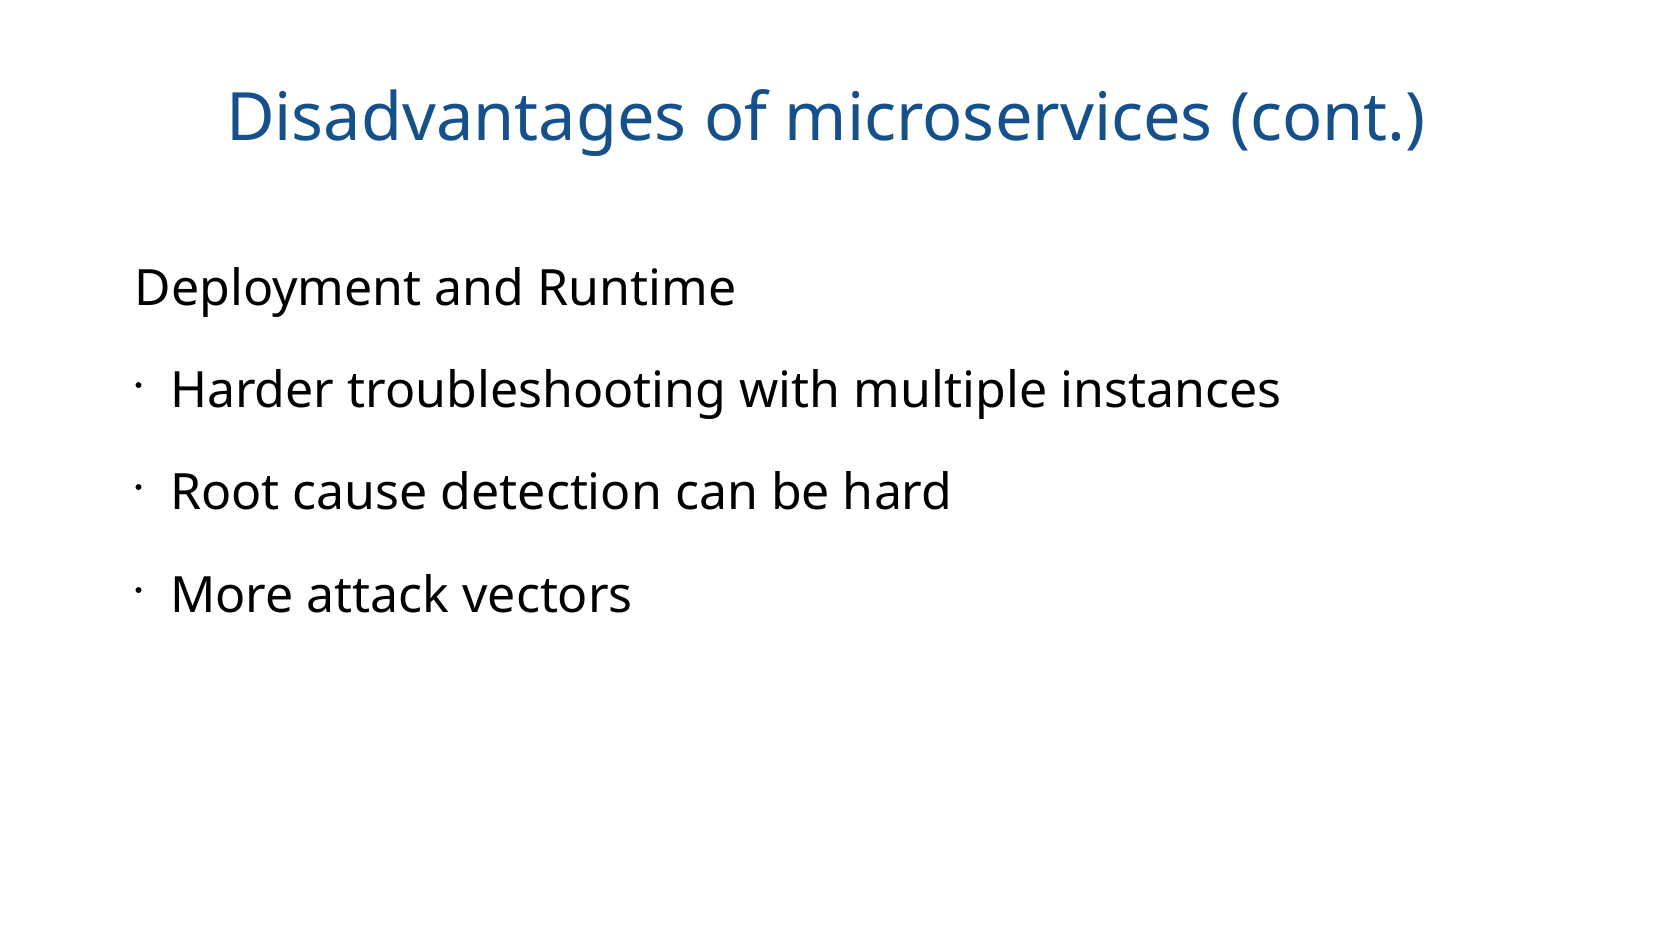

# Disadvantages of microservices (cont.)
Deployment and Runtime
Harder troubleshooting with multiple instances
Root cause detection can be hard
More attack vectors